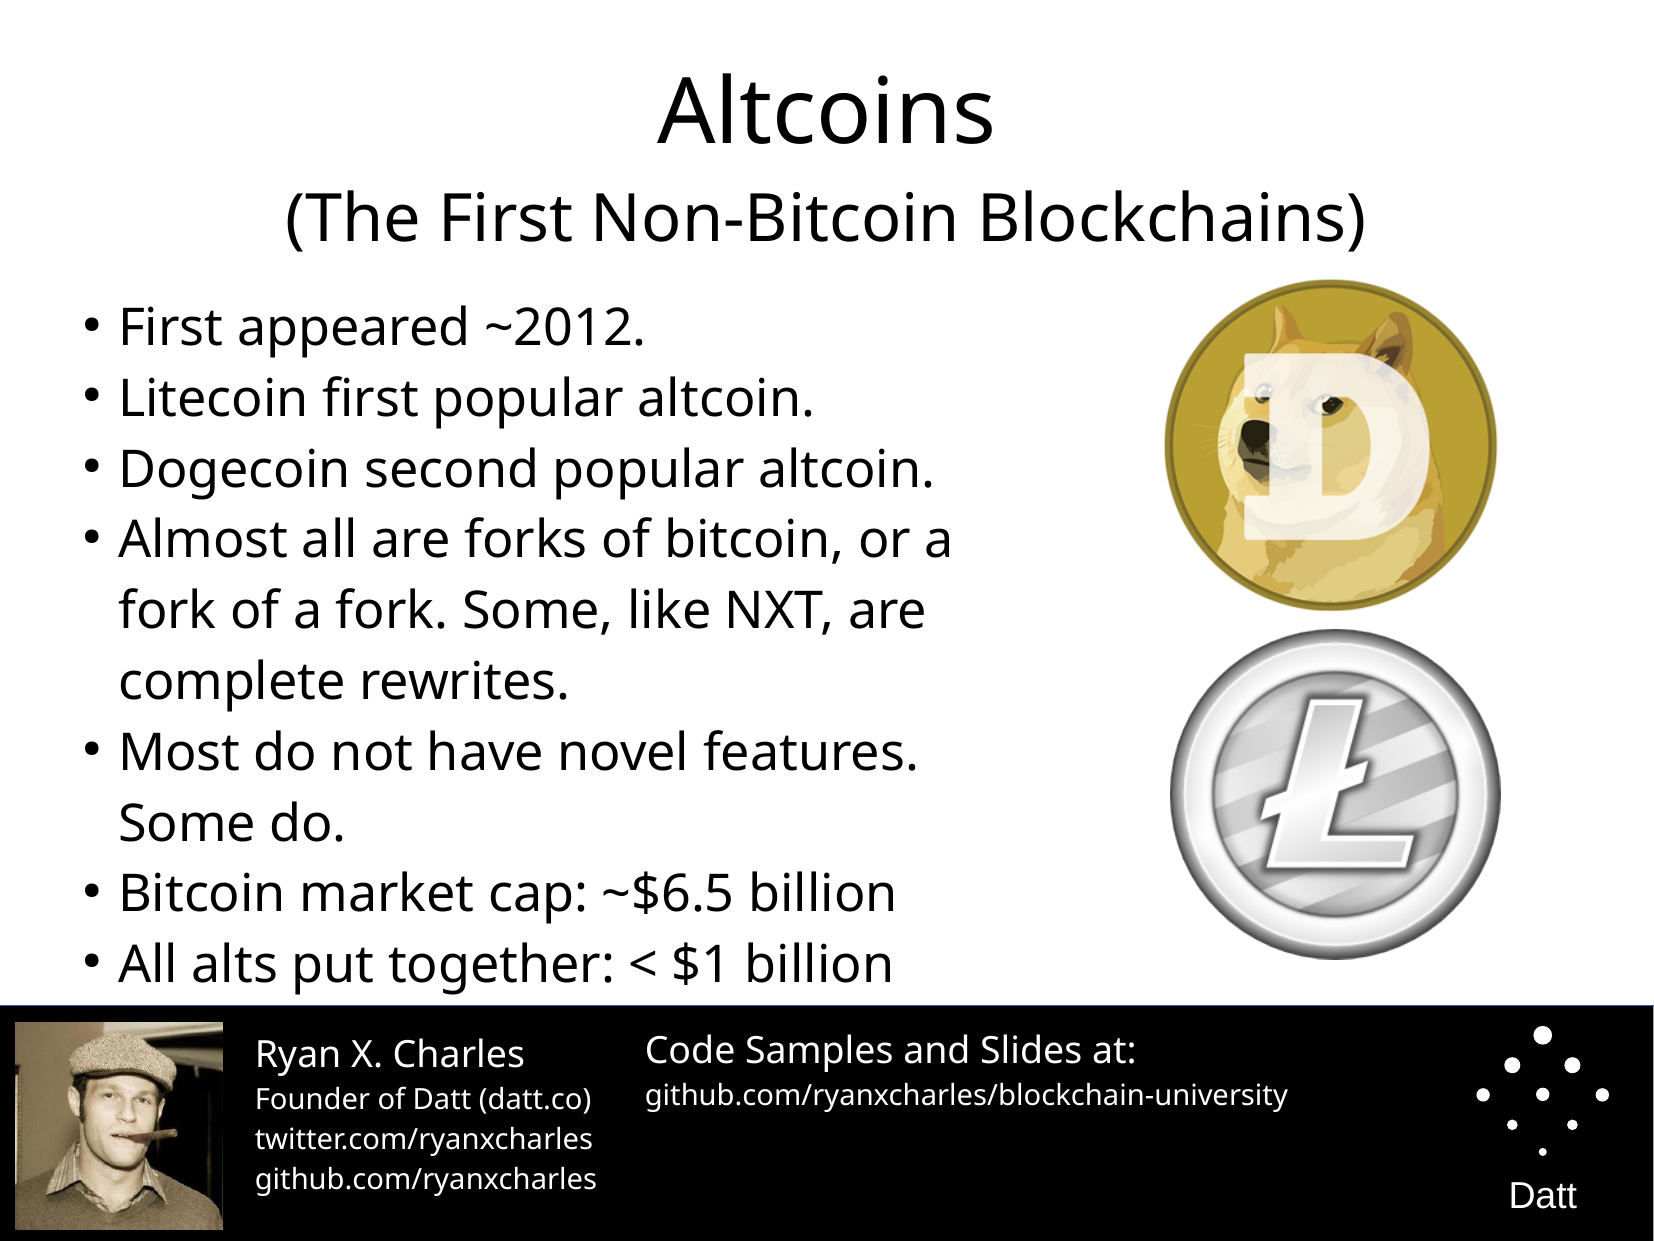

# Altcoins (The First Non-Bitcoin Blockchains)
First appeared ~2012.
Litecoin first popular altcoin.
Dogecoin second popular altcoin.
Almost all are forks of bitcoin, or a fork of a fork. Some, like NXT, are complete rewrites.
Most do not have novel features. Some do.
Bitcoin market cap: ~$6.5 billion
All alts put together: < $1 billion
Code Samples and Slides at:
github.com/ryanxcharles/blockchain-university
Ryan X. Charles
Founder of Datt (datt.co)
twitter.com/ryanxcharles
github.com/ryanxcharles
Datt